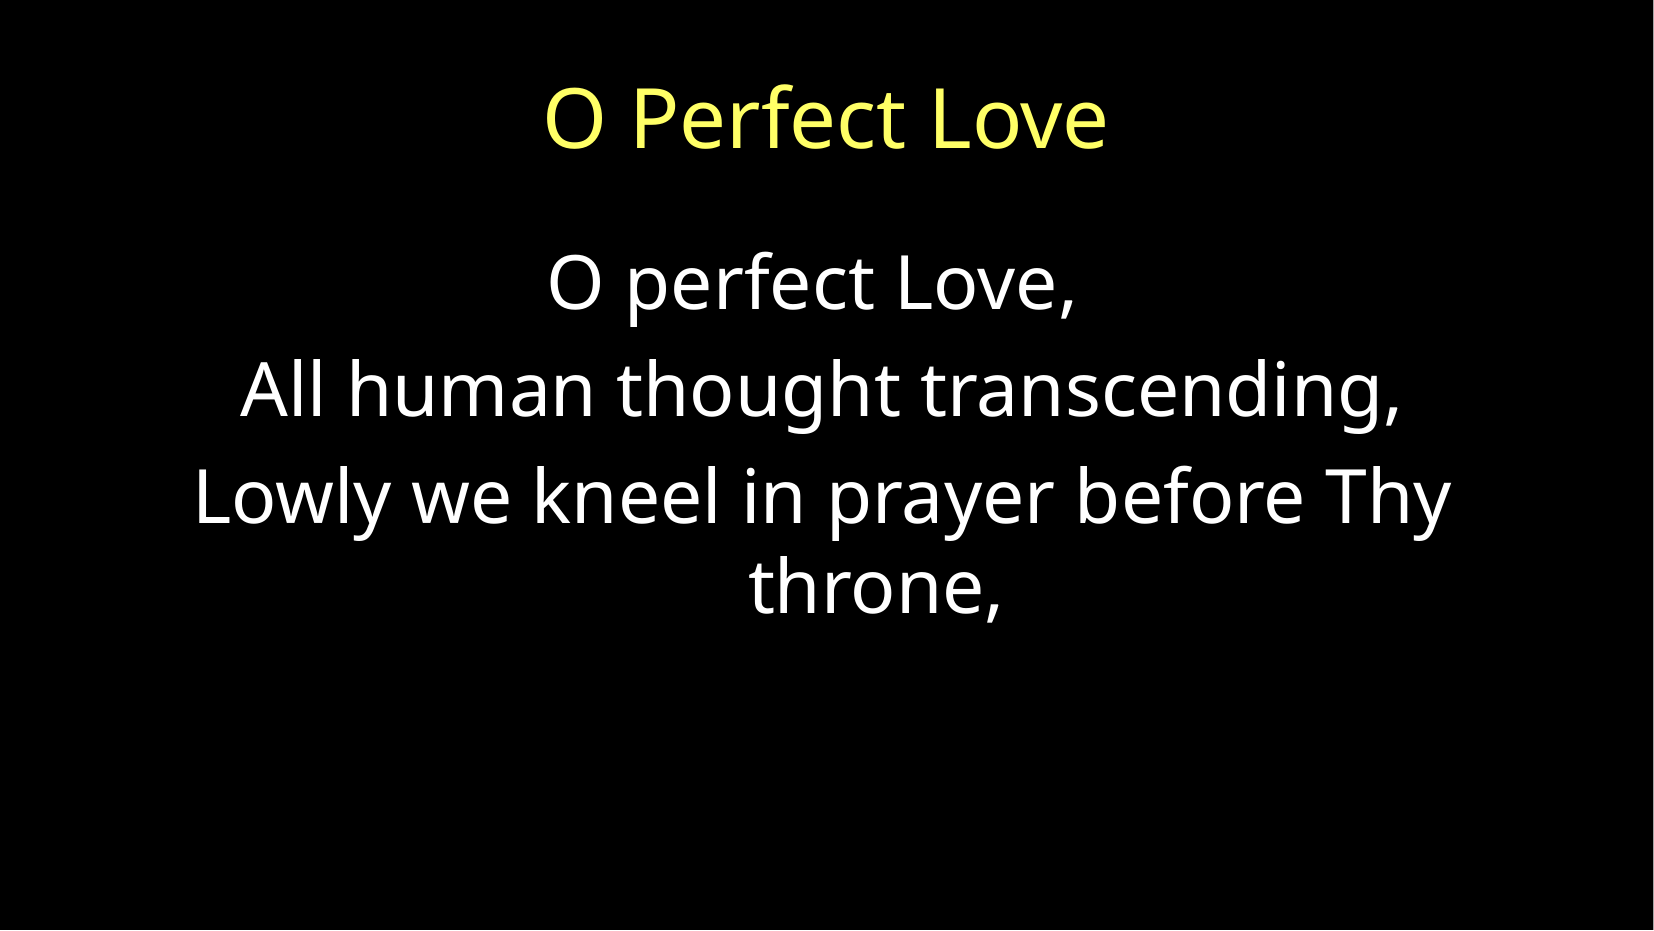

O Perfect Love
O perfect Love,
All human thought transcending,
Lowly we kneel in prayer before Thy throne,